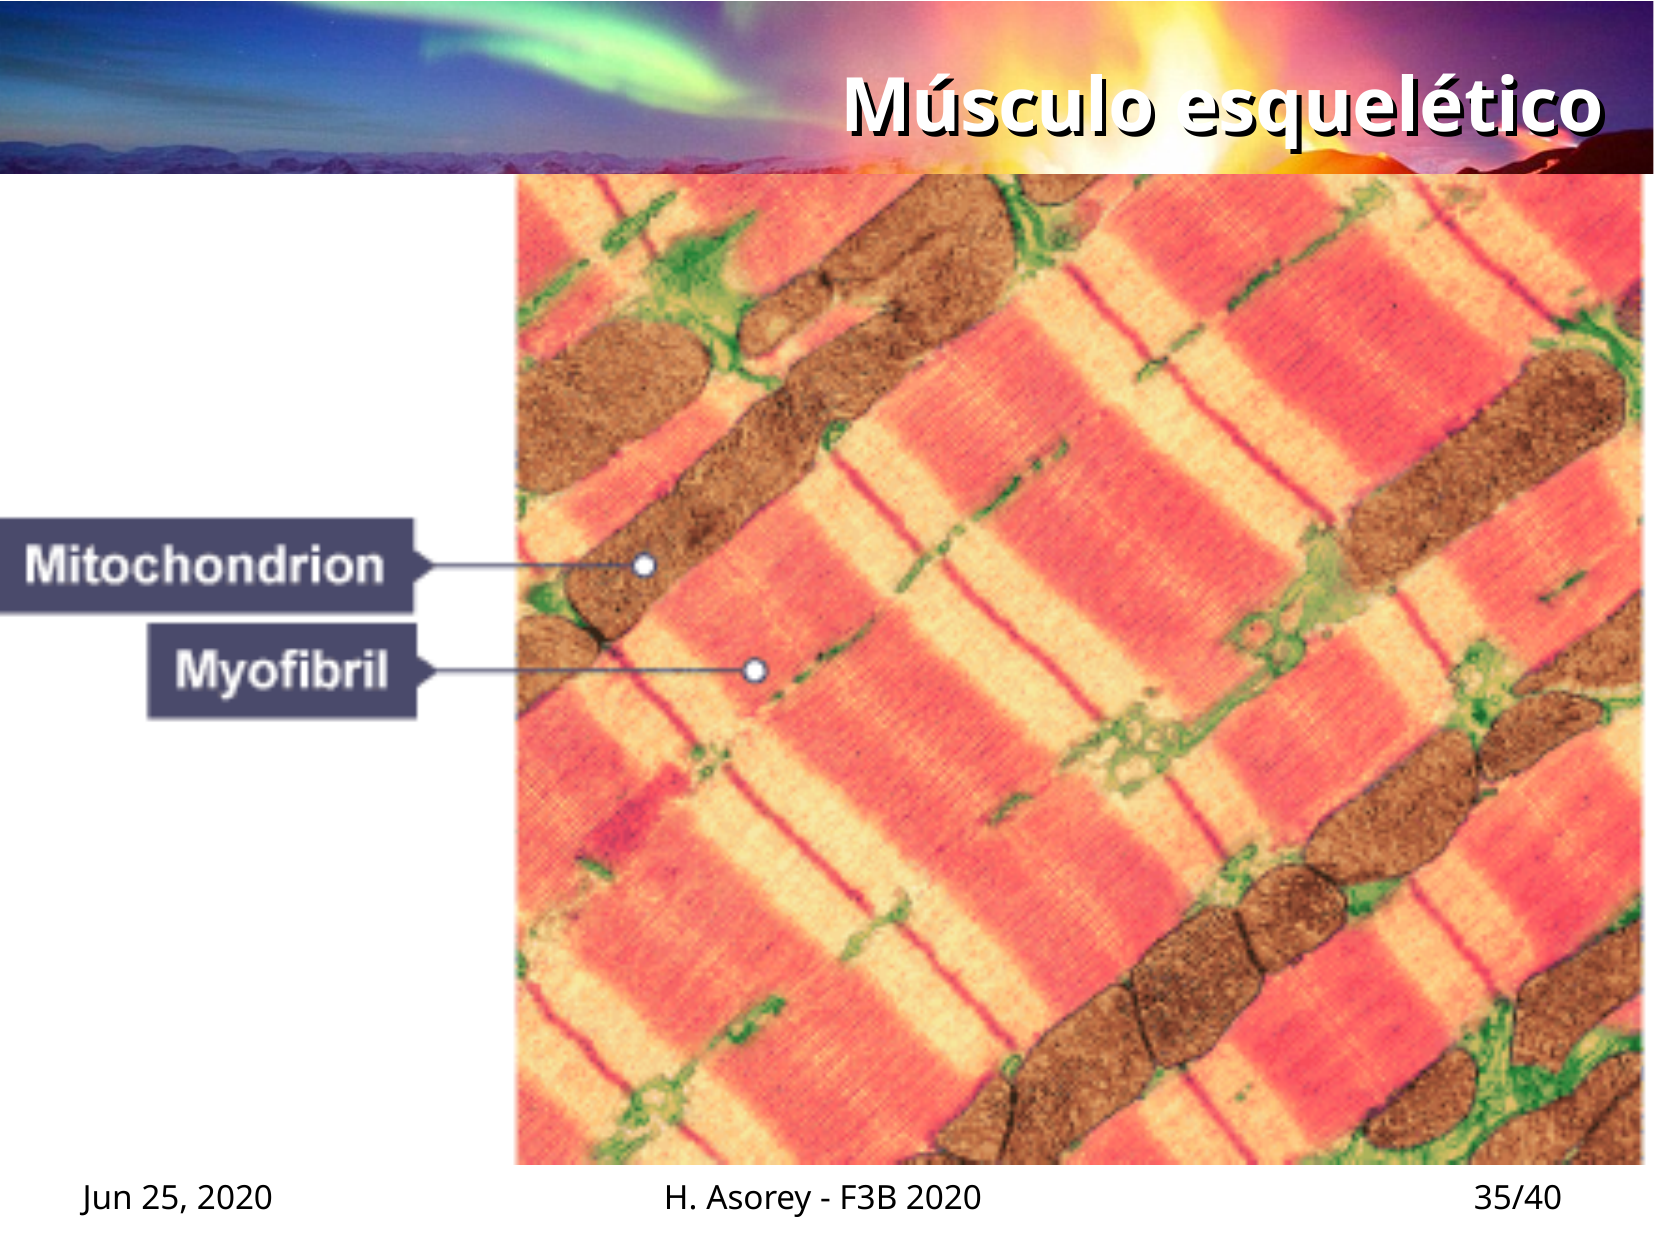

# Músculo esquelético
Jun 25, 2020
H. Asorey - F3B 2020
35